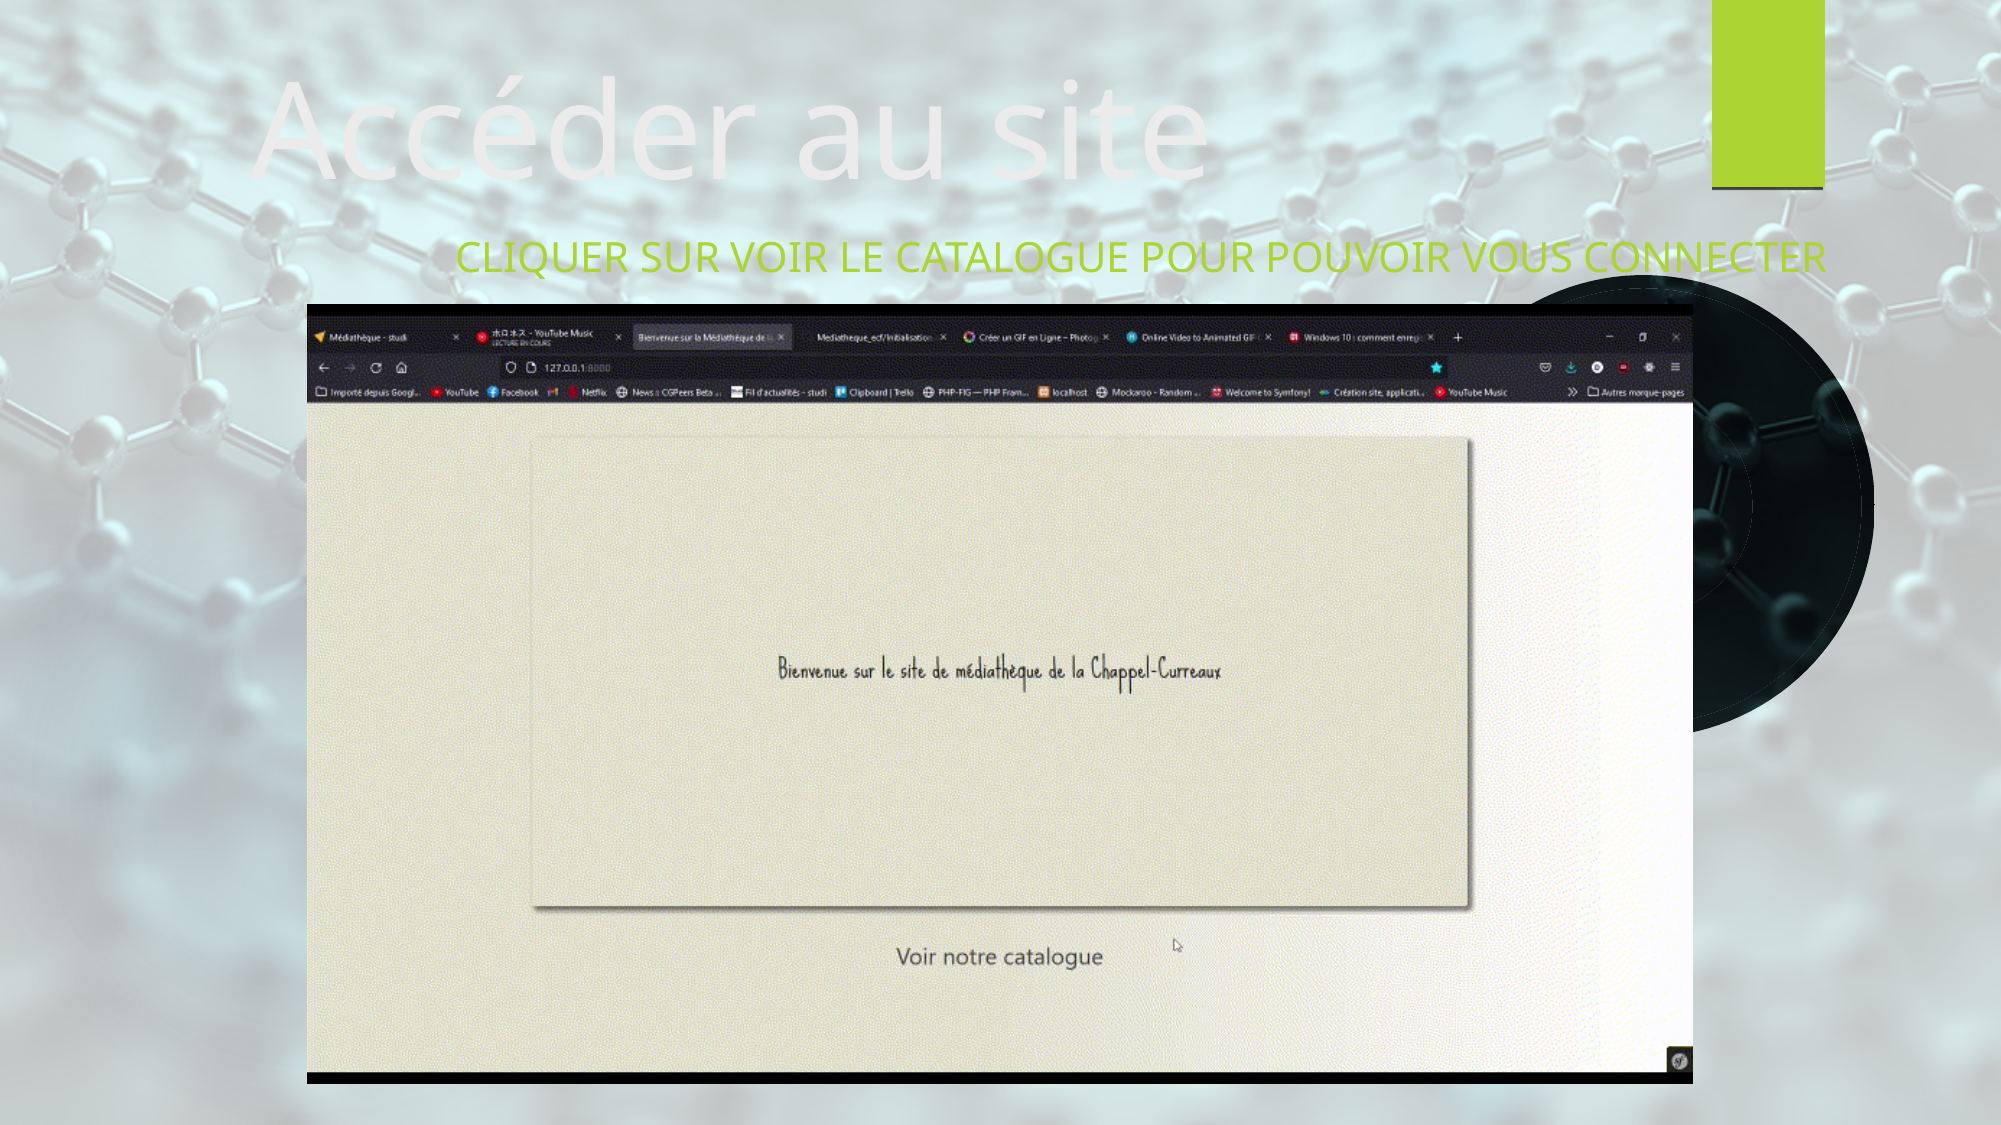

# Accéder au site
Cliquer sur voir le catalogue pour pouvoir vous connecter